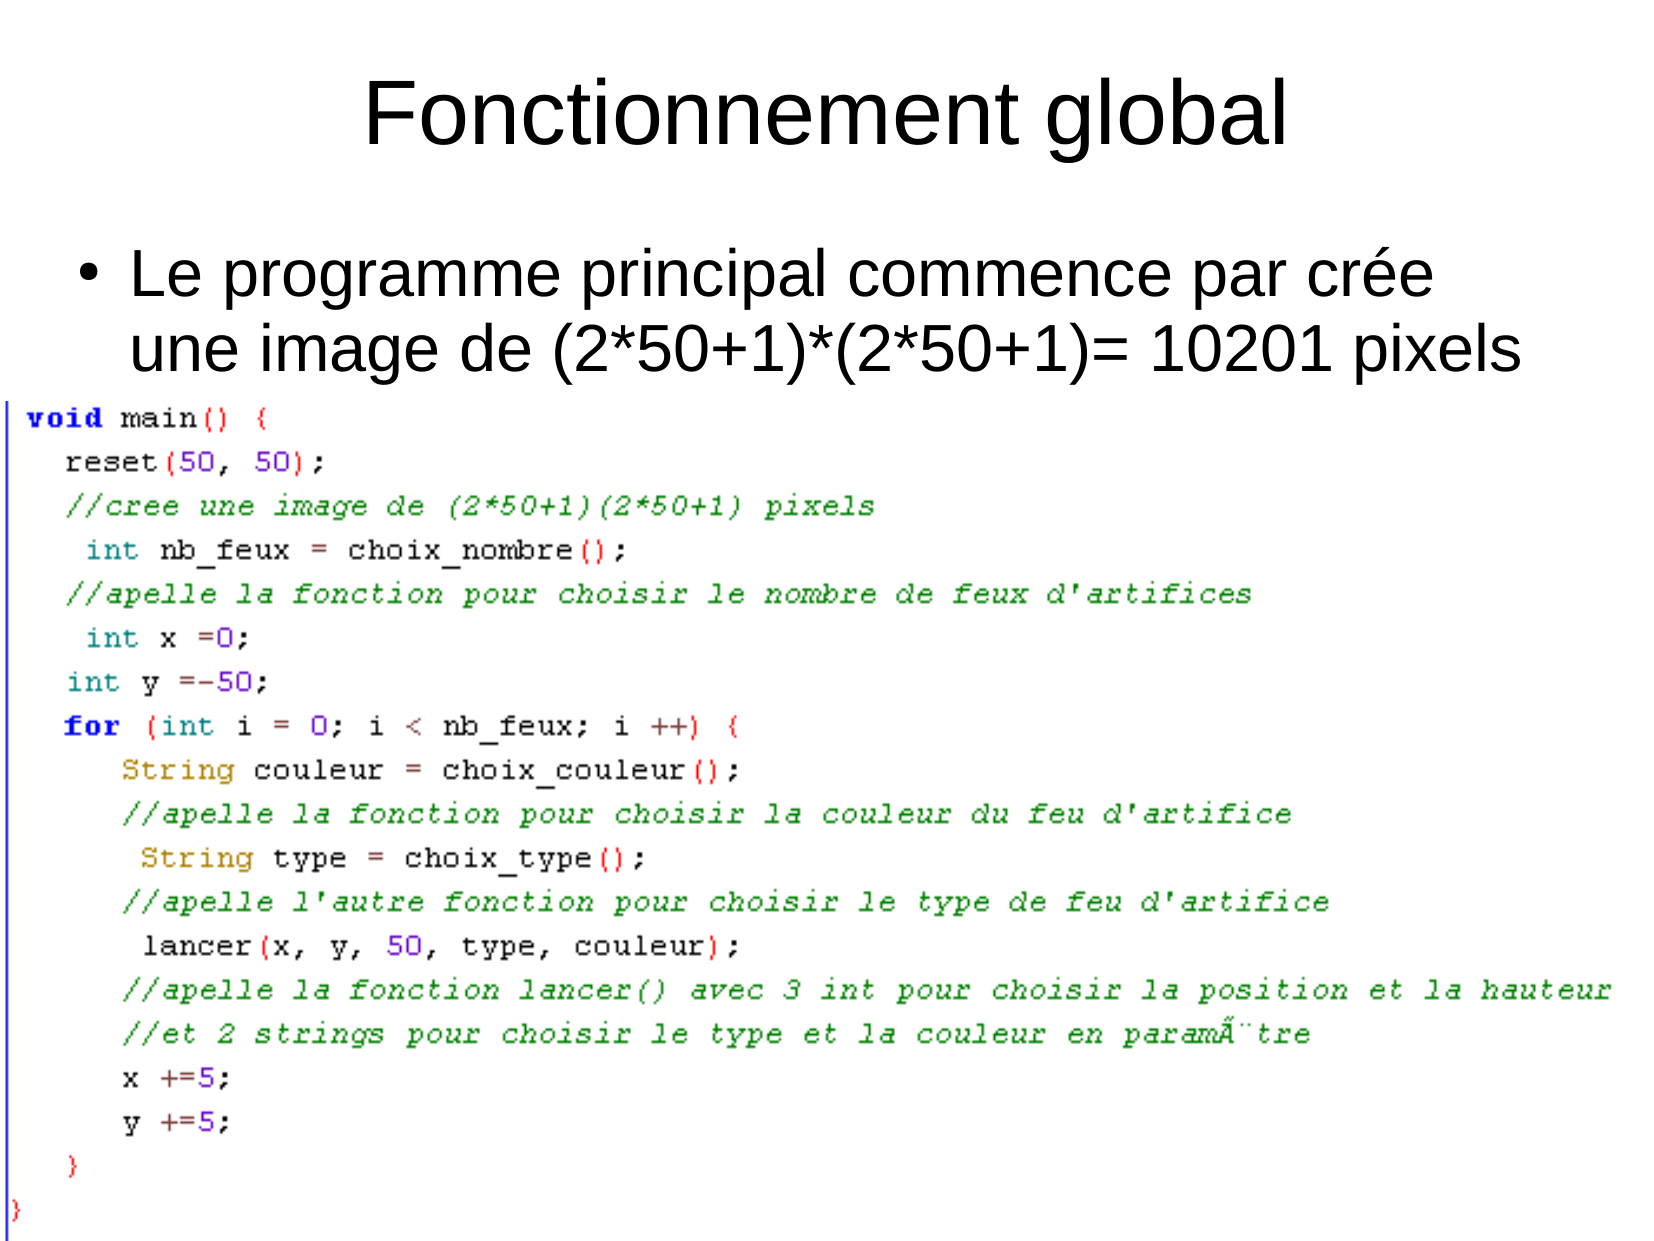

# Fonctionnement global
Le programme principal commence par crée une image de (2*50+1)*(2*50+1)= 10201 pixels